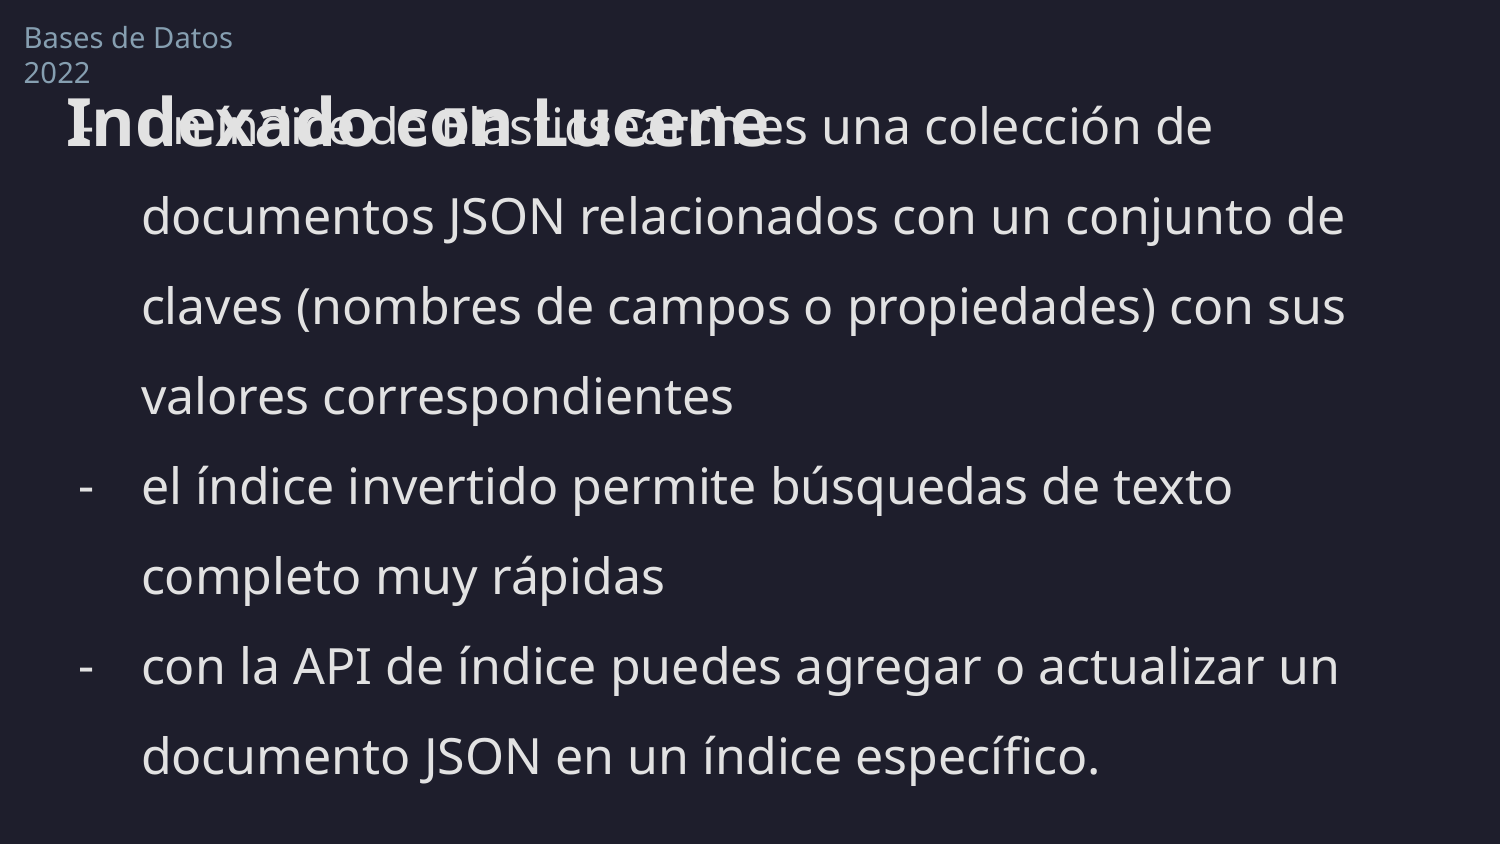

# Indexado con Lucene
un índice de Elasticsearch es una colección de documentos JSON relacionados con un conjunto de claves (nombres de campos o propiedades) con sus valores correspondientes
el índice invertido permite búsquedas de texto completo muy rápidas
con la API de índice puedes agregar o actualizar un documento JSON en un índice específico.